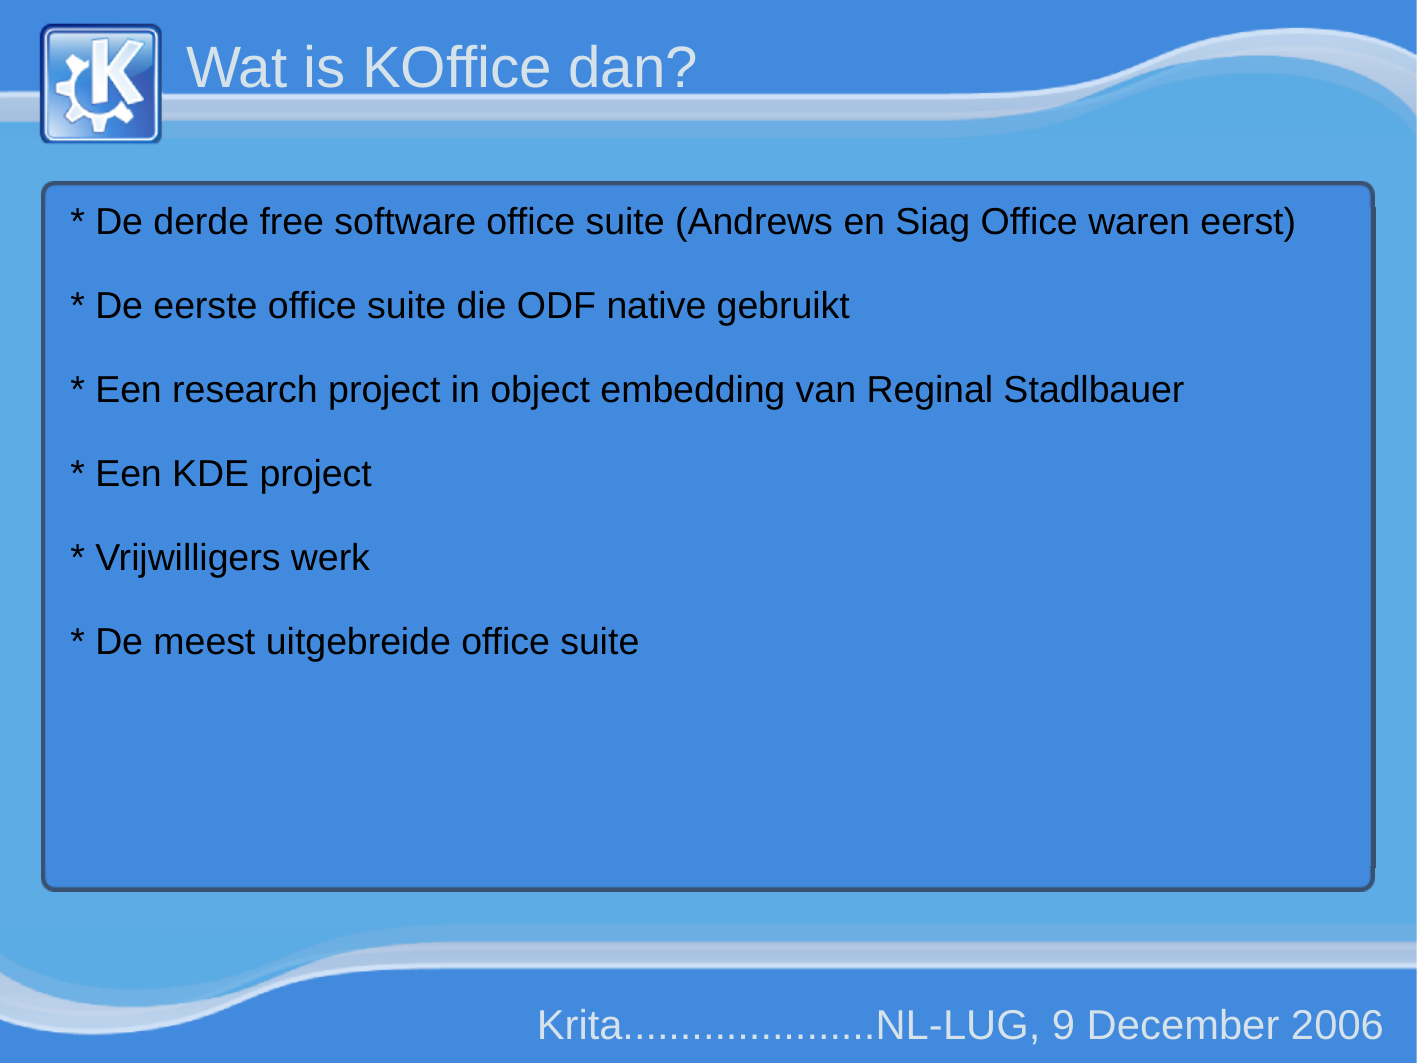

Wat is KOffice dan?
* De derde free software office suite (Andrews en Siag Office waren eerst)
* De eerste office suite die ODF native gebruikt
* Een research project in object embedding van Reginal Stadlbauer
* Een KDE project
* Vrijwilligers werk
* De meest uitgebreide office suite